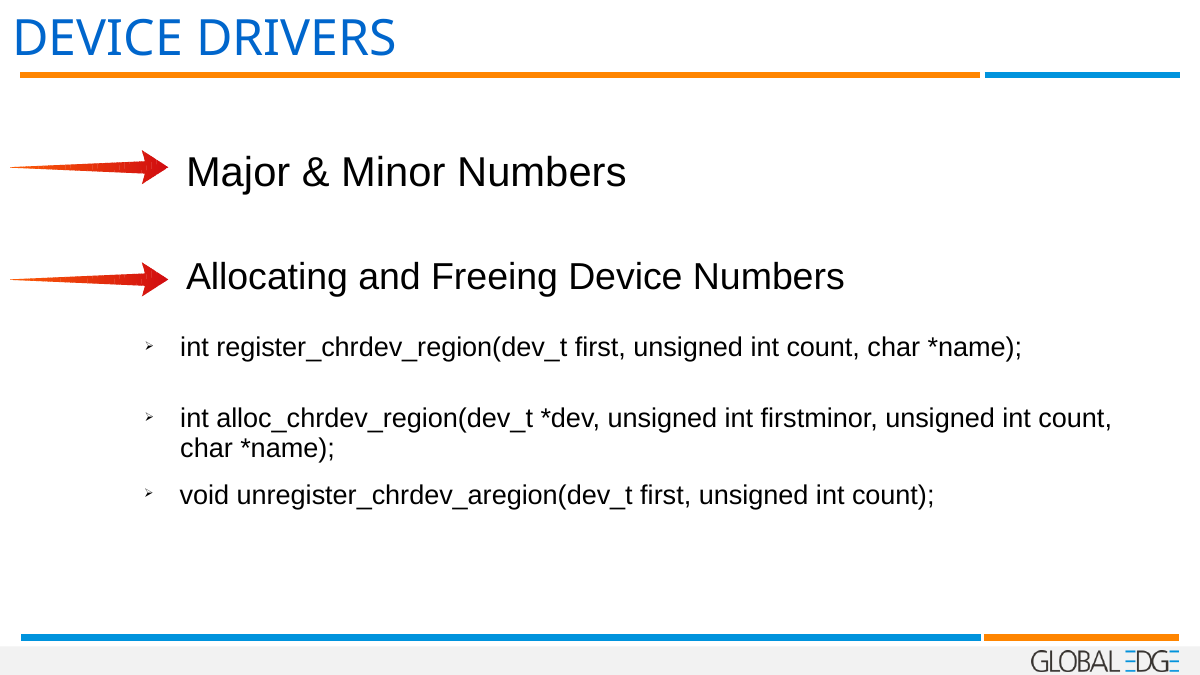

# DEVICE DRIVERS
Major & Minor Numbers
Allocating and Freeing Device Numbers
int register_chrdev_region(dev_t first, unsigned int count, char *name);
int alloc_chrdev_region(dev_t *dev, unsigned int firstminor, unsigned int count, char *name);
void unregister_chrdev_aregion(dev_t first, unsigned int count);